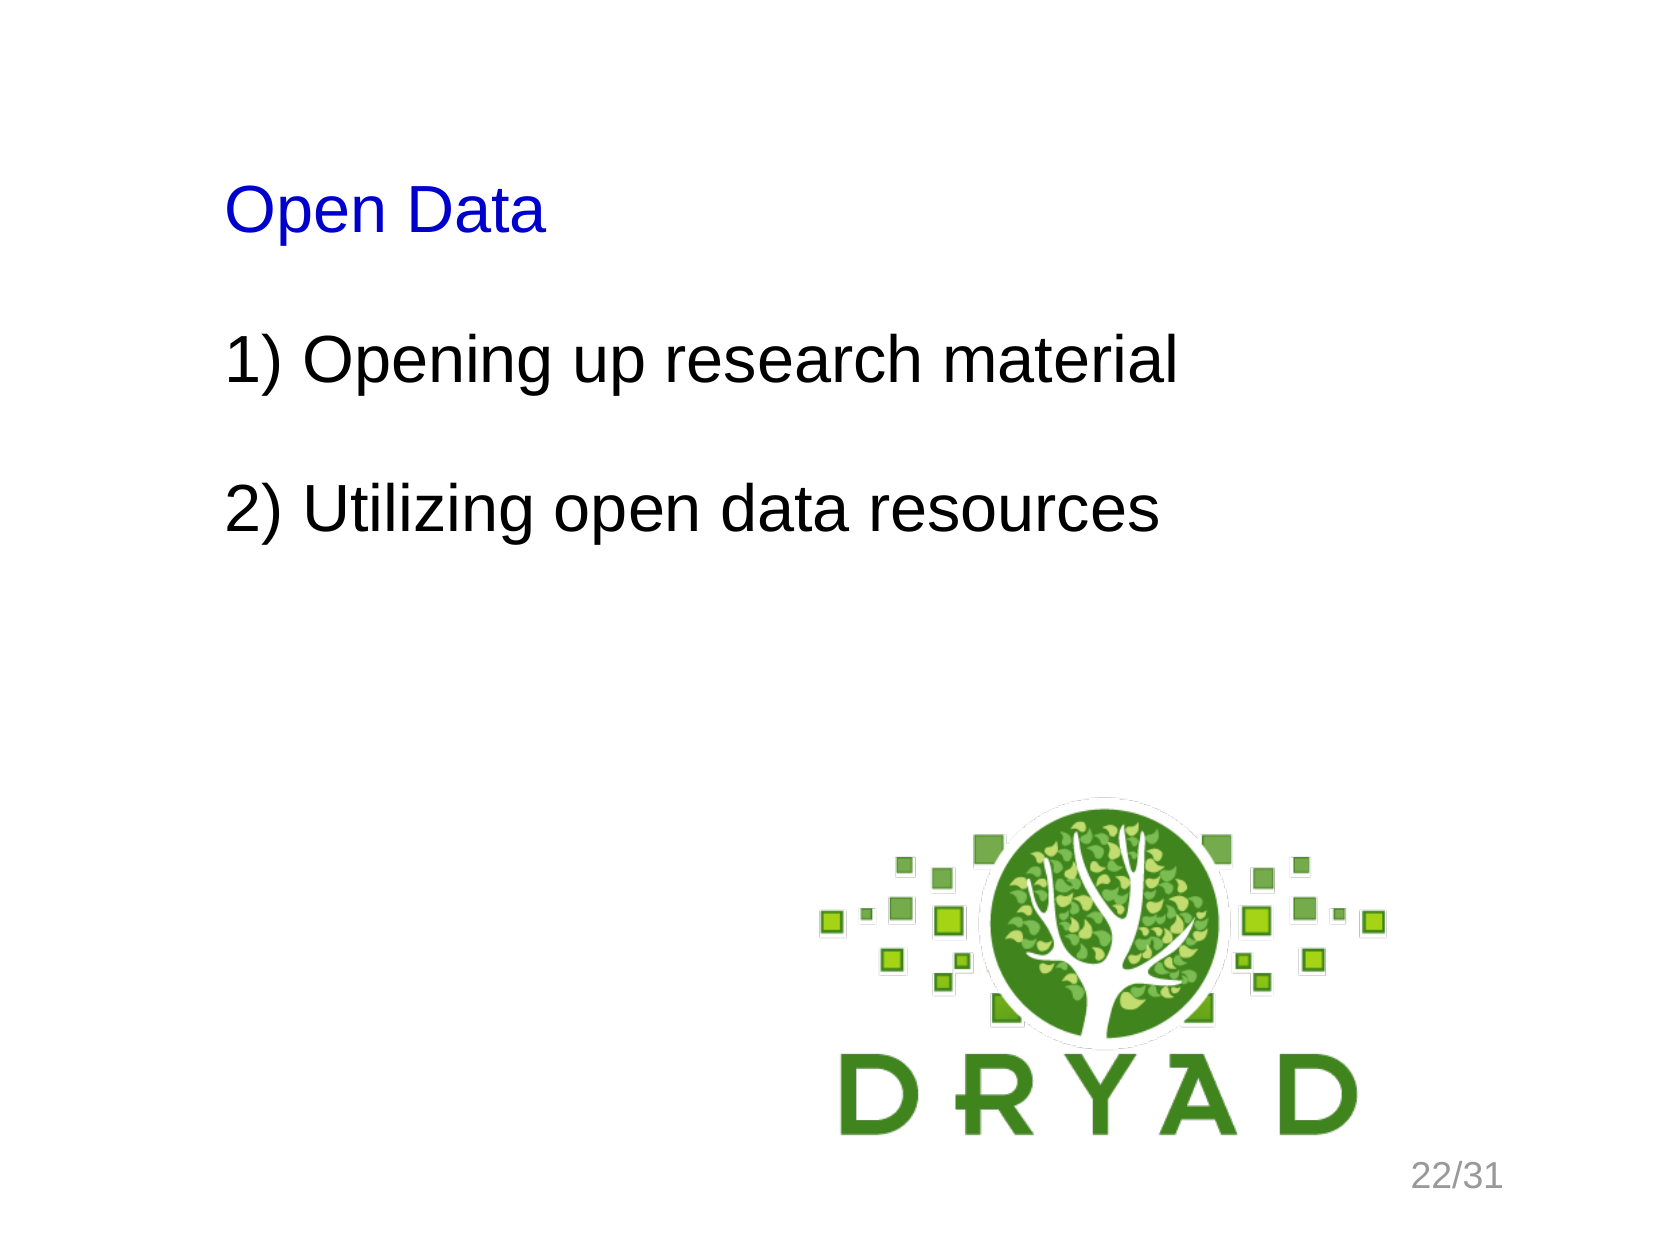

Open Data
1) Opening up research material
2) Utilizing open data resources